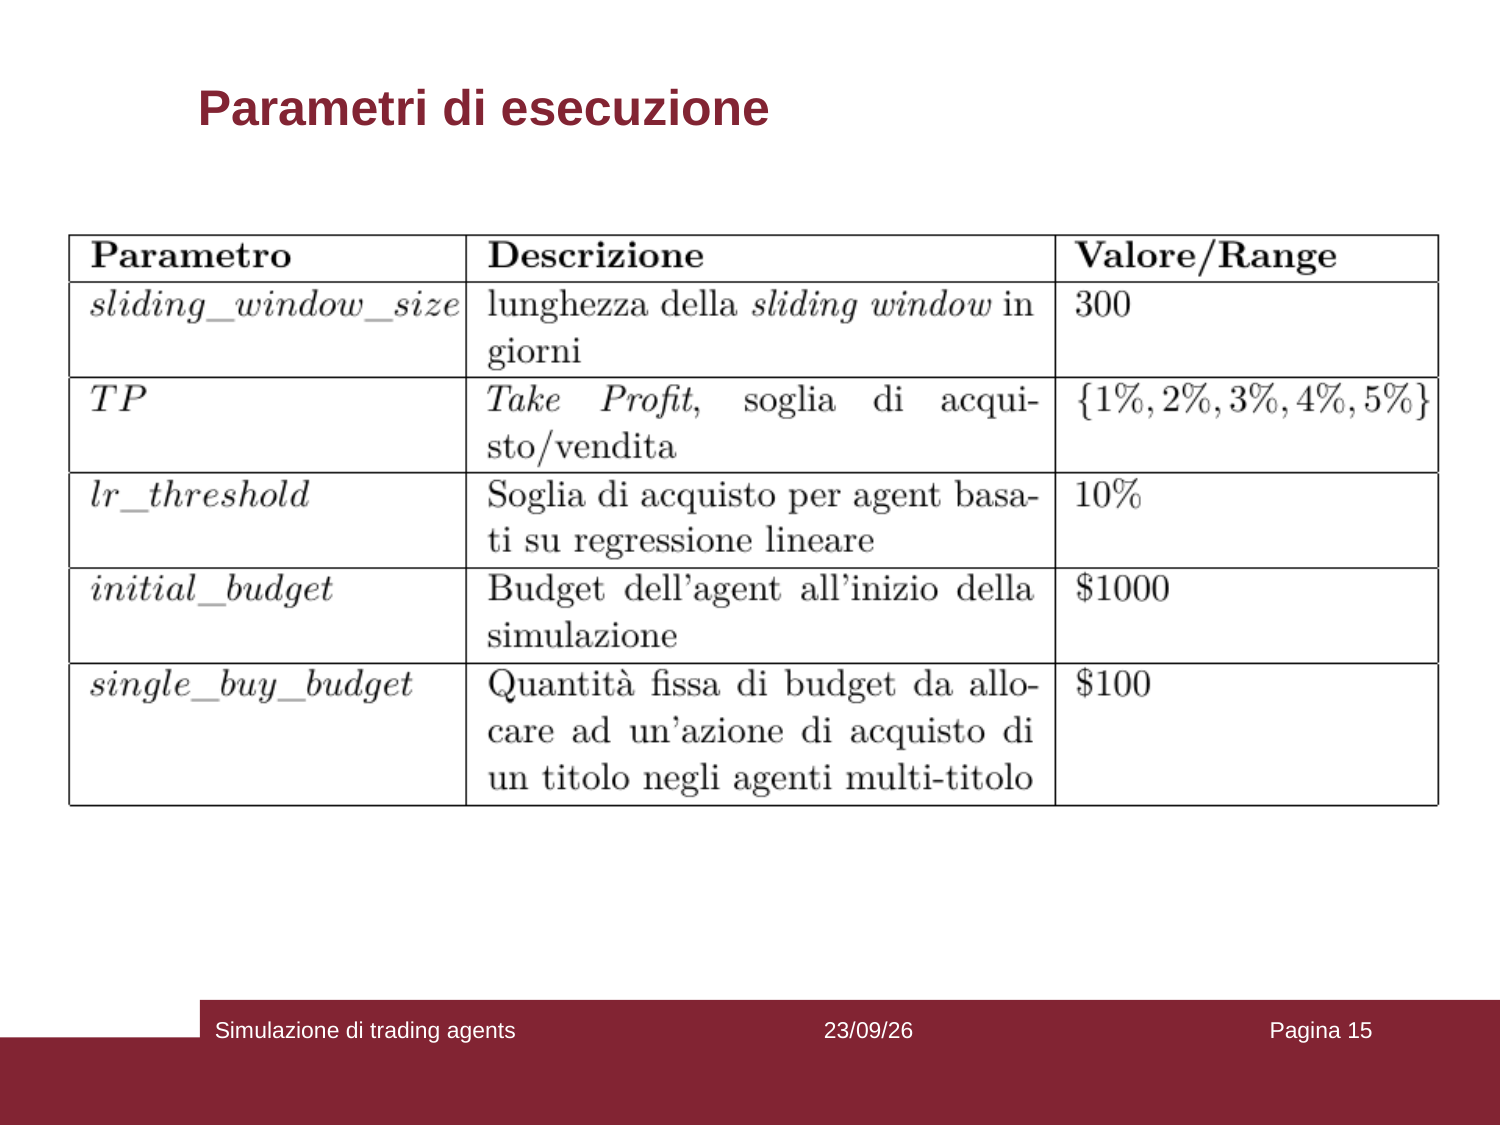

# Parametri di esecuzione
Simulazione di trading agents
15